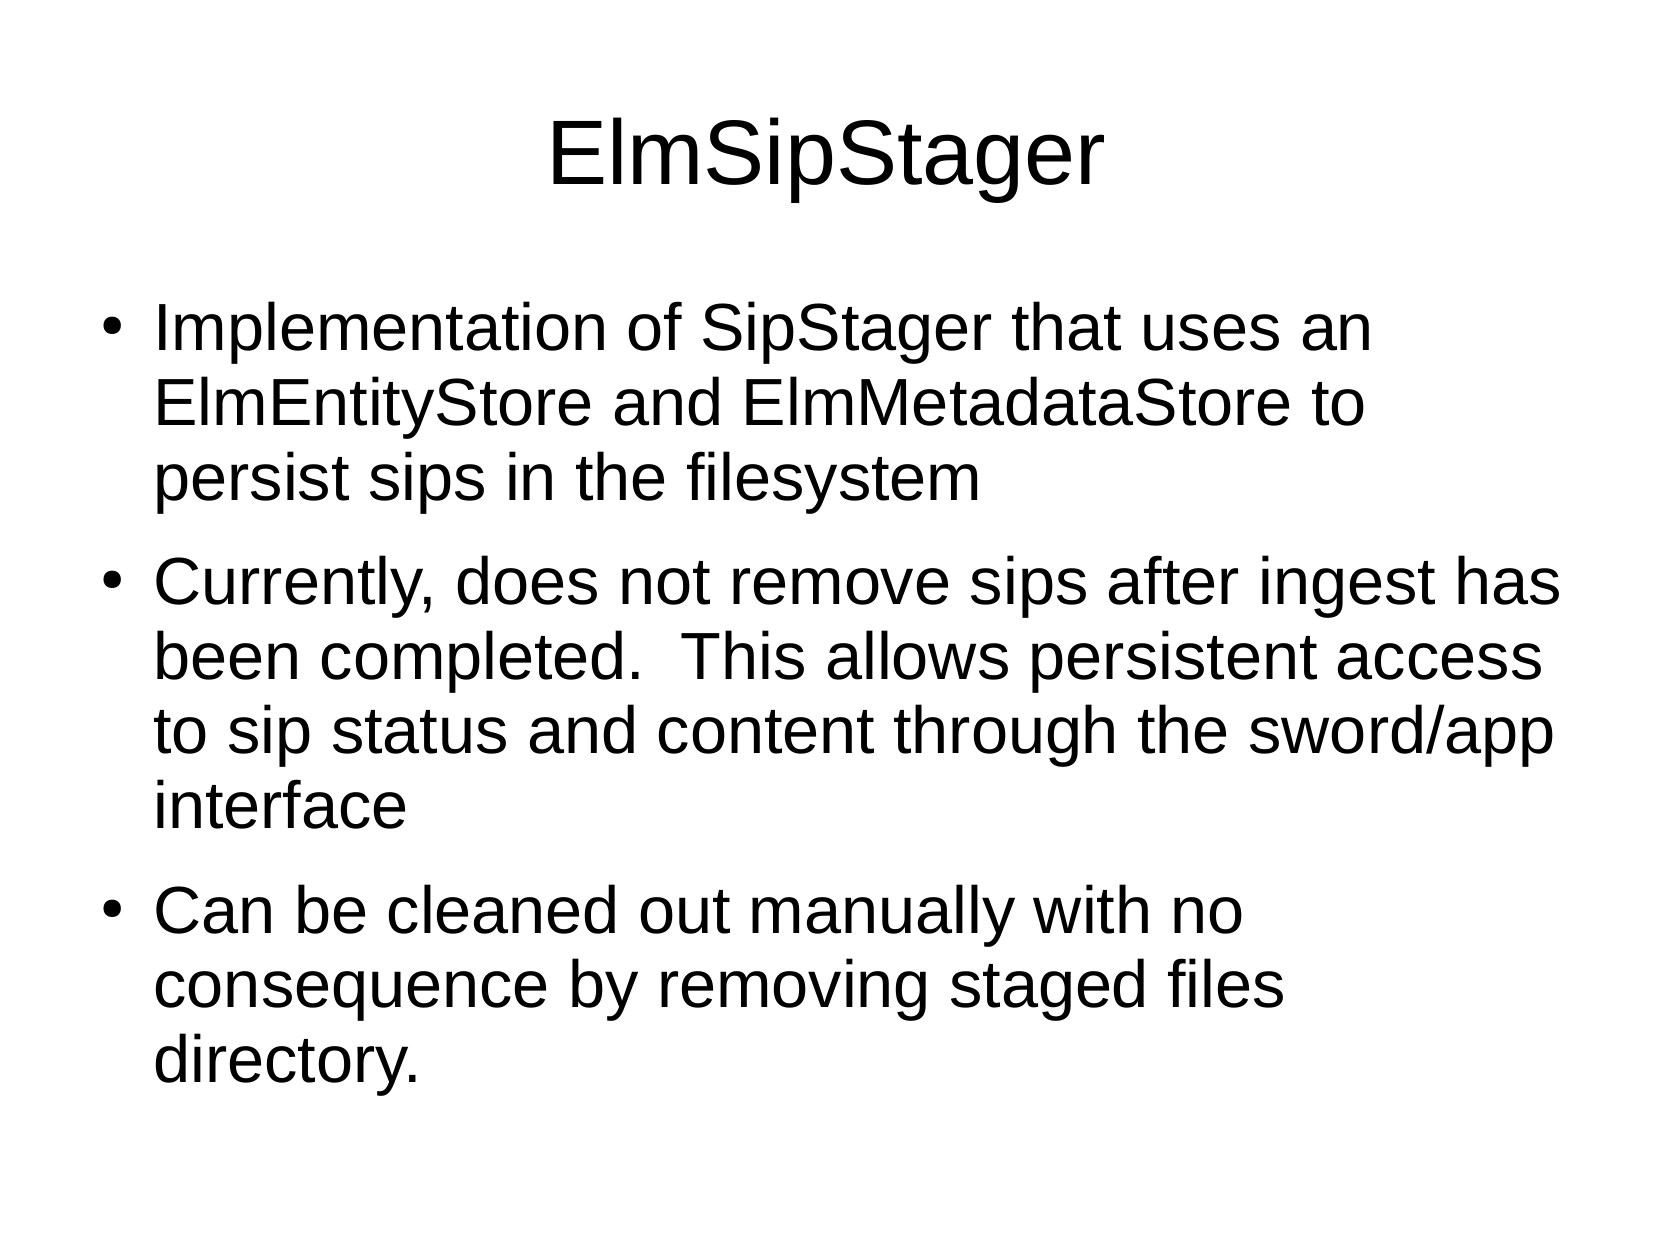

# ElmSipStager
Implementation of SipStager that uses an ElmEntityStore and ElmMetadataStore to persist sips in the filesystem
Currently, does not remove sips after ingest has been completed. This allows persistent access to sip status and content through the sword/app interface
Can be cleaned out manually with no consequence by removing staged files directory.